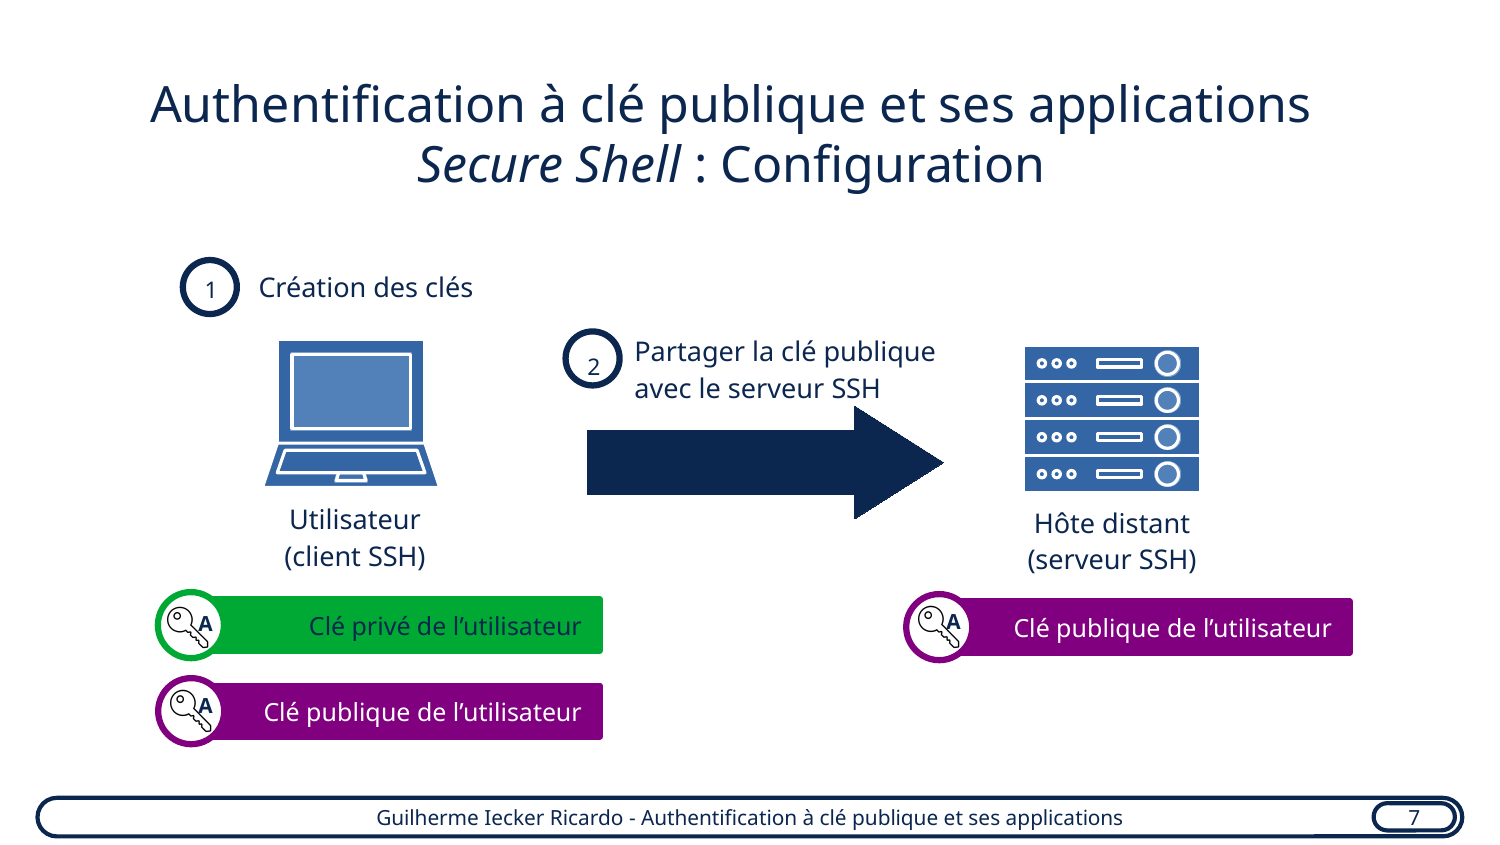

# Authentification à clé publique et ses applications Secure Shell : Configuration
Création des clés
1
Partager la clé publique avec le serveur SSH
2
Utilisateur
(client SSH)
Hôte distant
(serveur SSH)
Clé privé de l’utilisateur
A
A
Clé publique de l’utilisateur
A
Clé publique de l’utilisateur
Guilherme Iecker Ricardo - Authentification à clé publique et ses applications
7